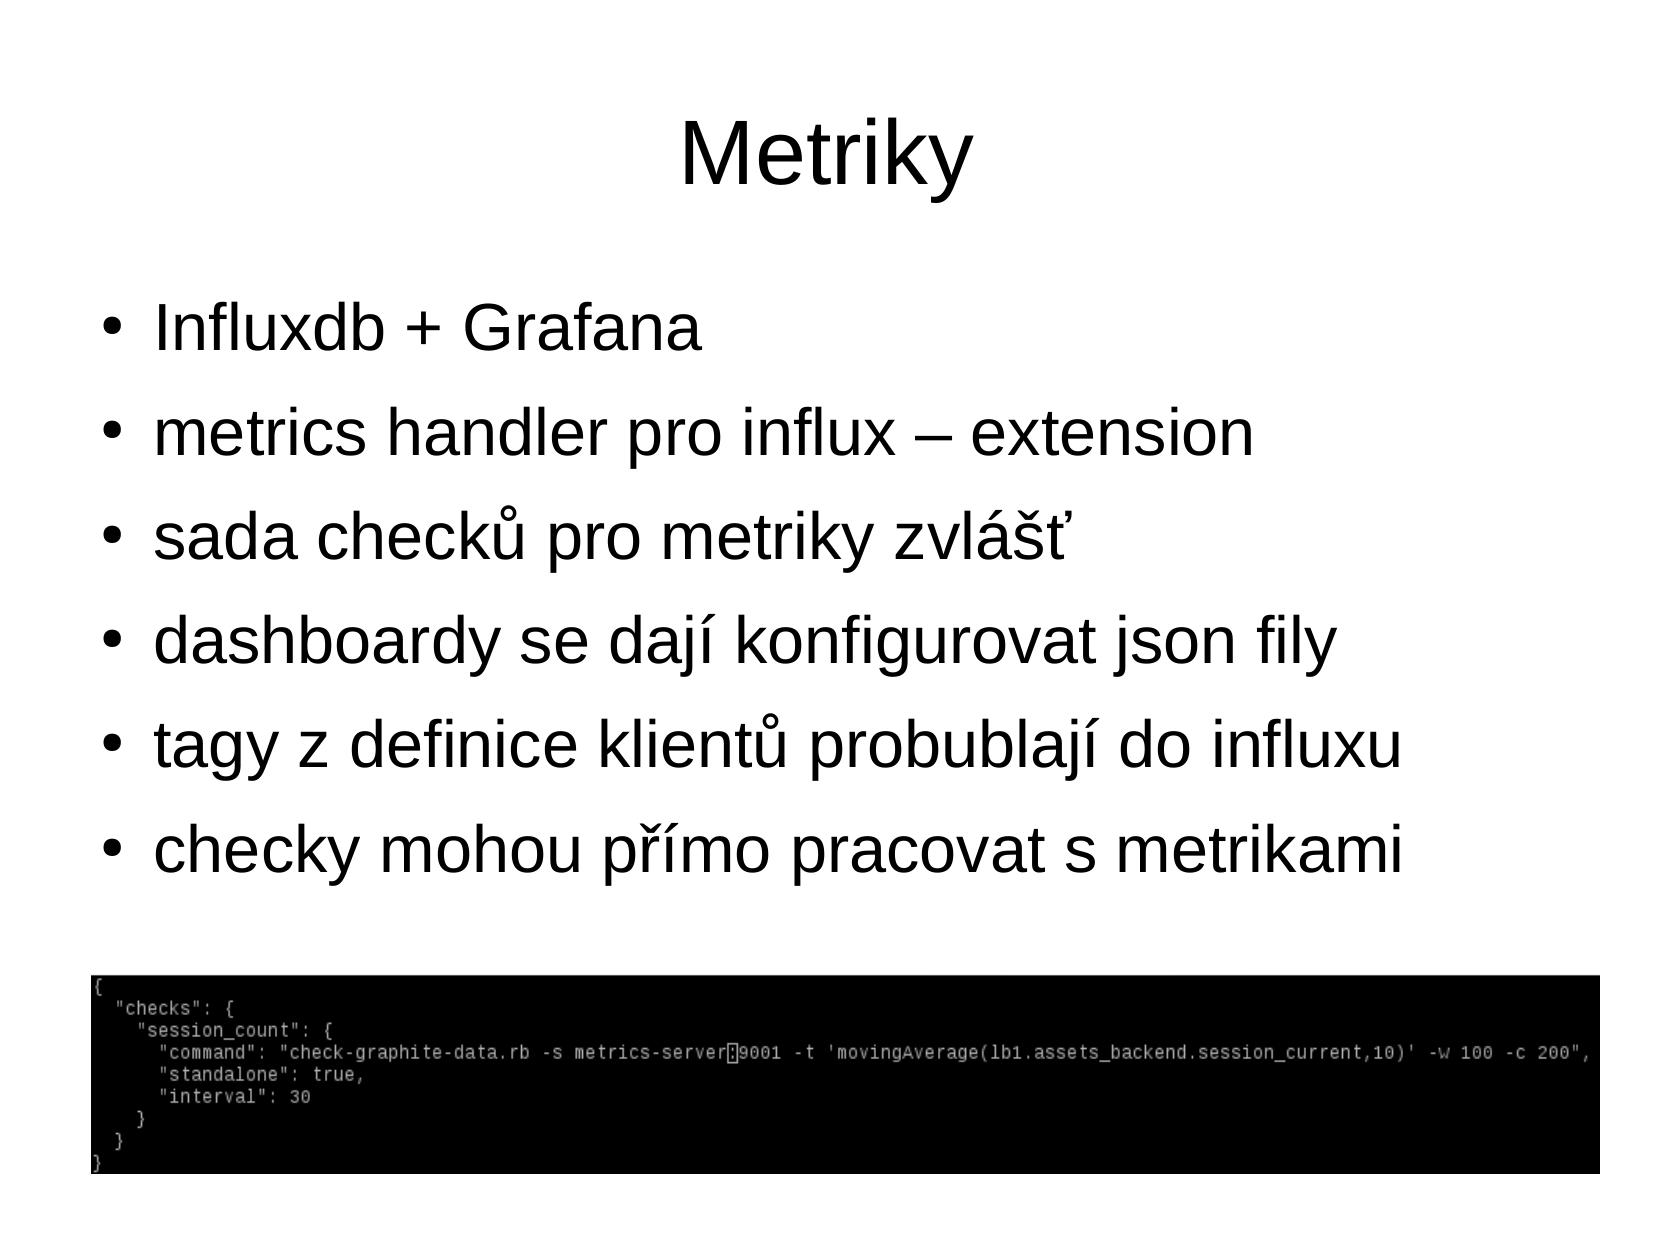

# Metriky
Influxdb + Grafana
metrics handler pro influx – extension
sada checků pro metriky zvlášť
dashboardy se dají konfigurovat json fily
tagy z definice klientů probublají do influxu
checky mohou přímo pracovat s metrikami